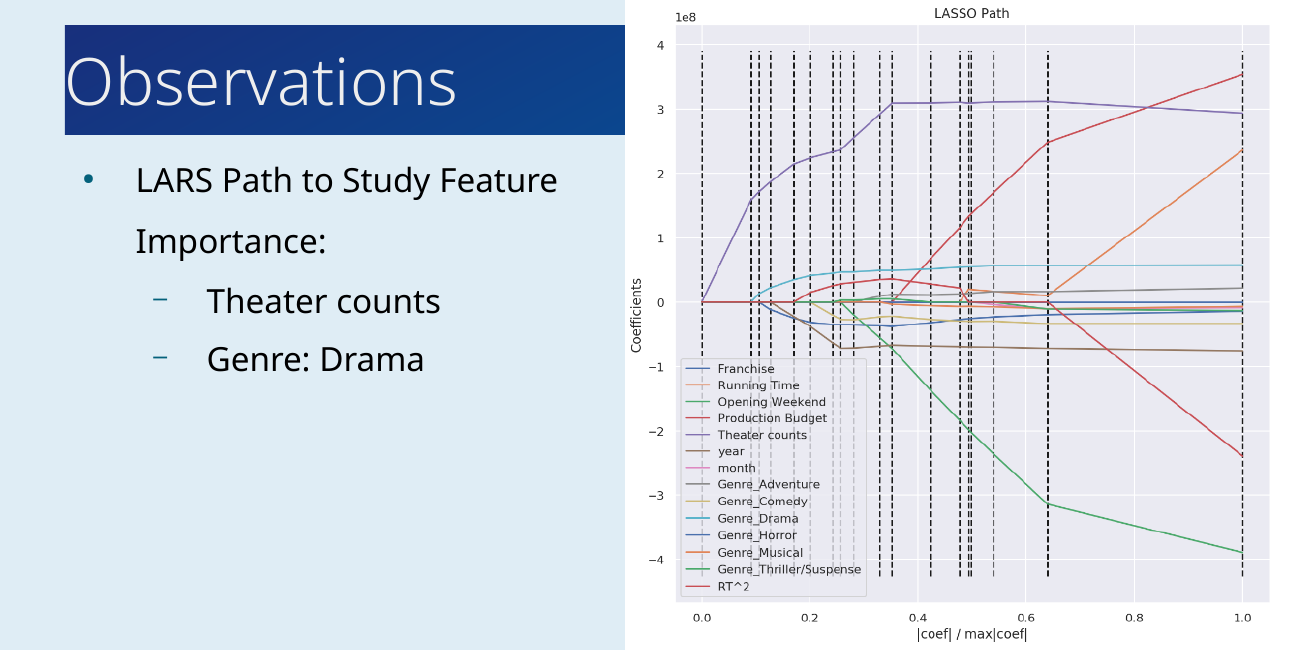

# Observations
LARS Path to Study Feature
Importance:
Theater counts
Genre: Drama